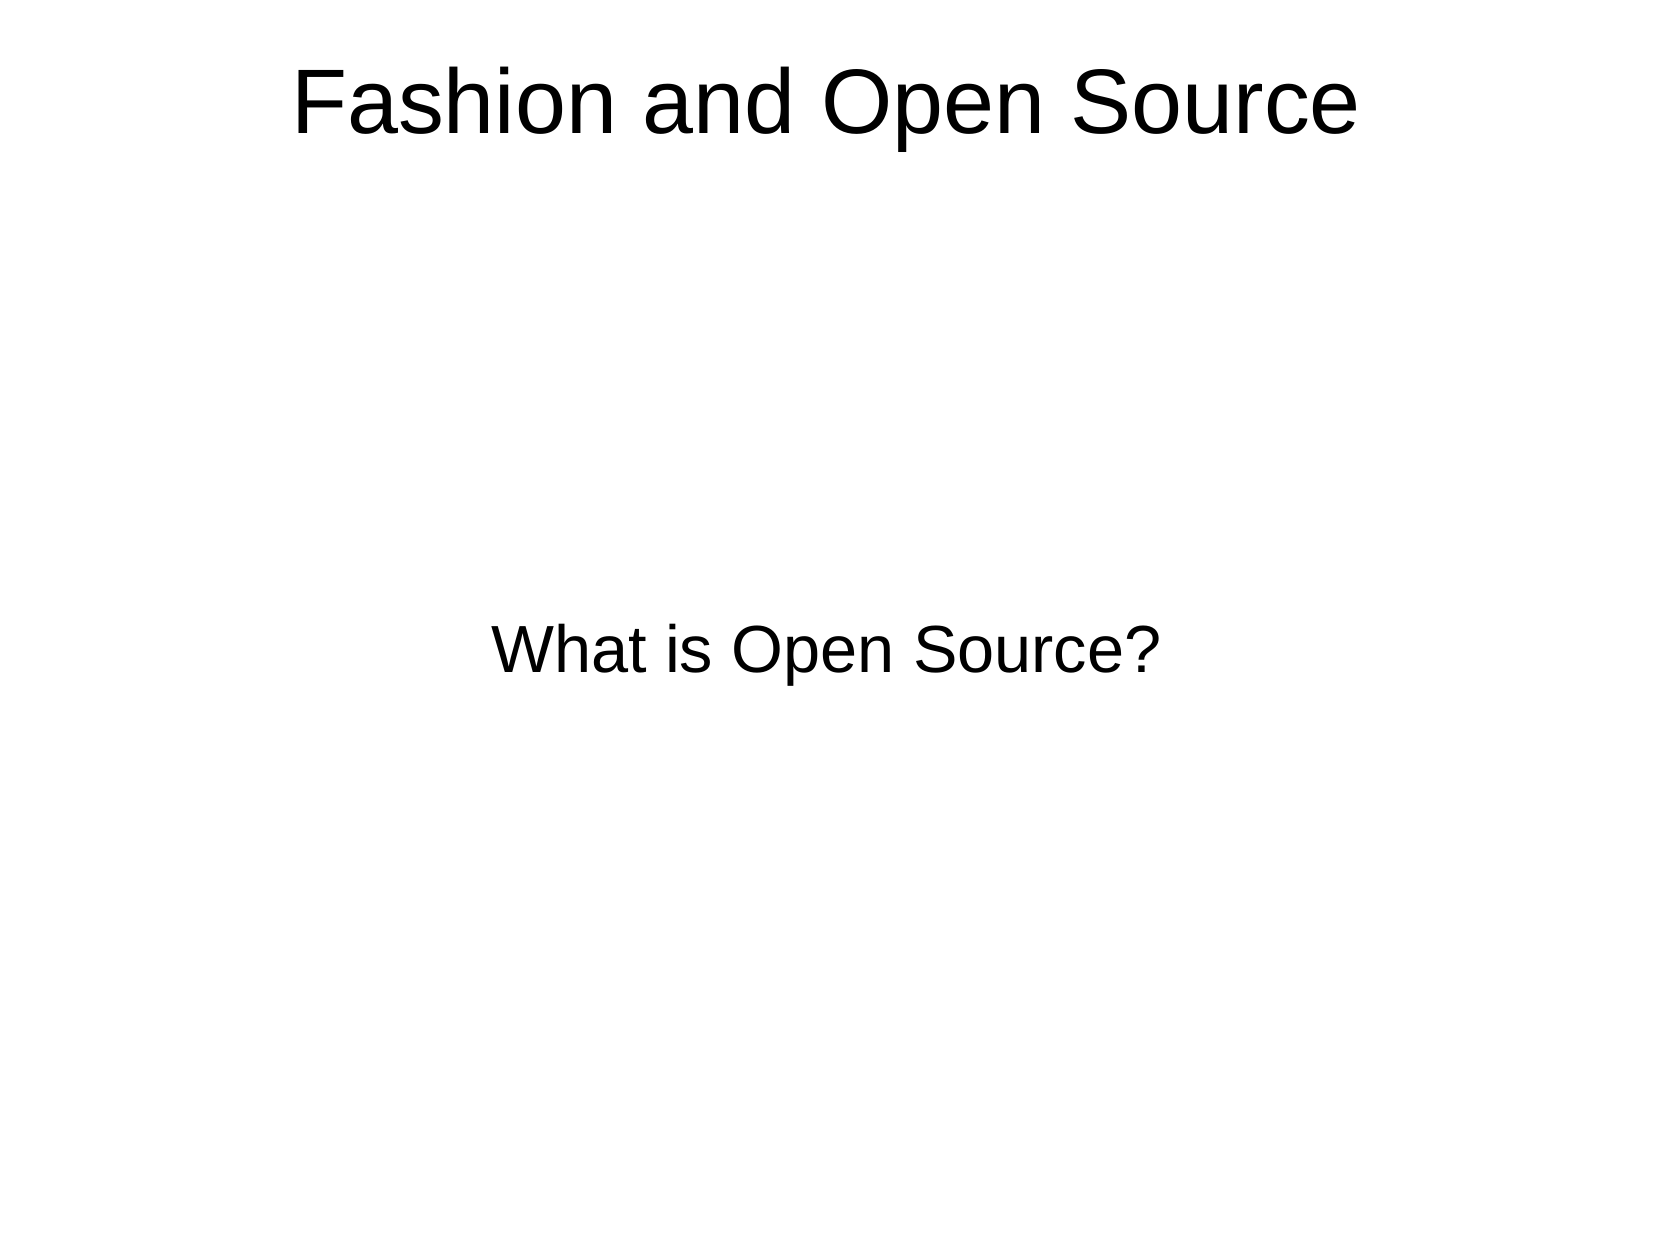

# Fashion and Open Source
What is Open Source?